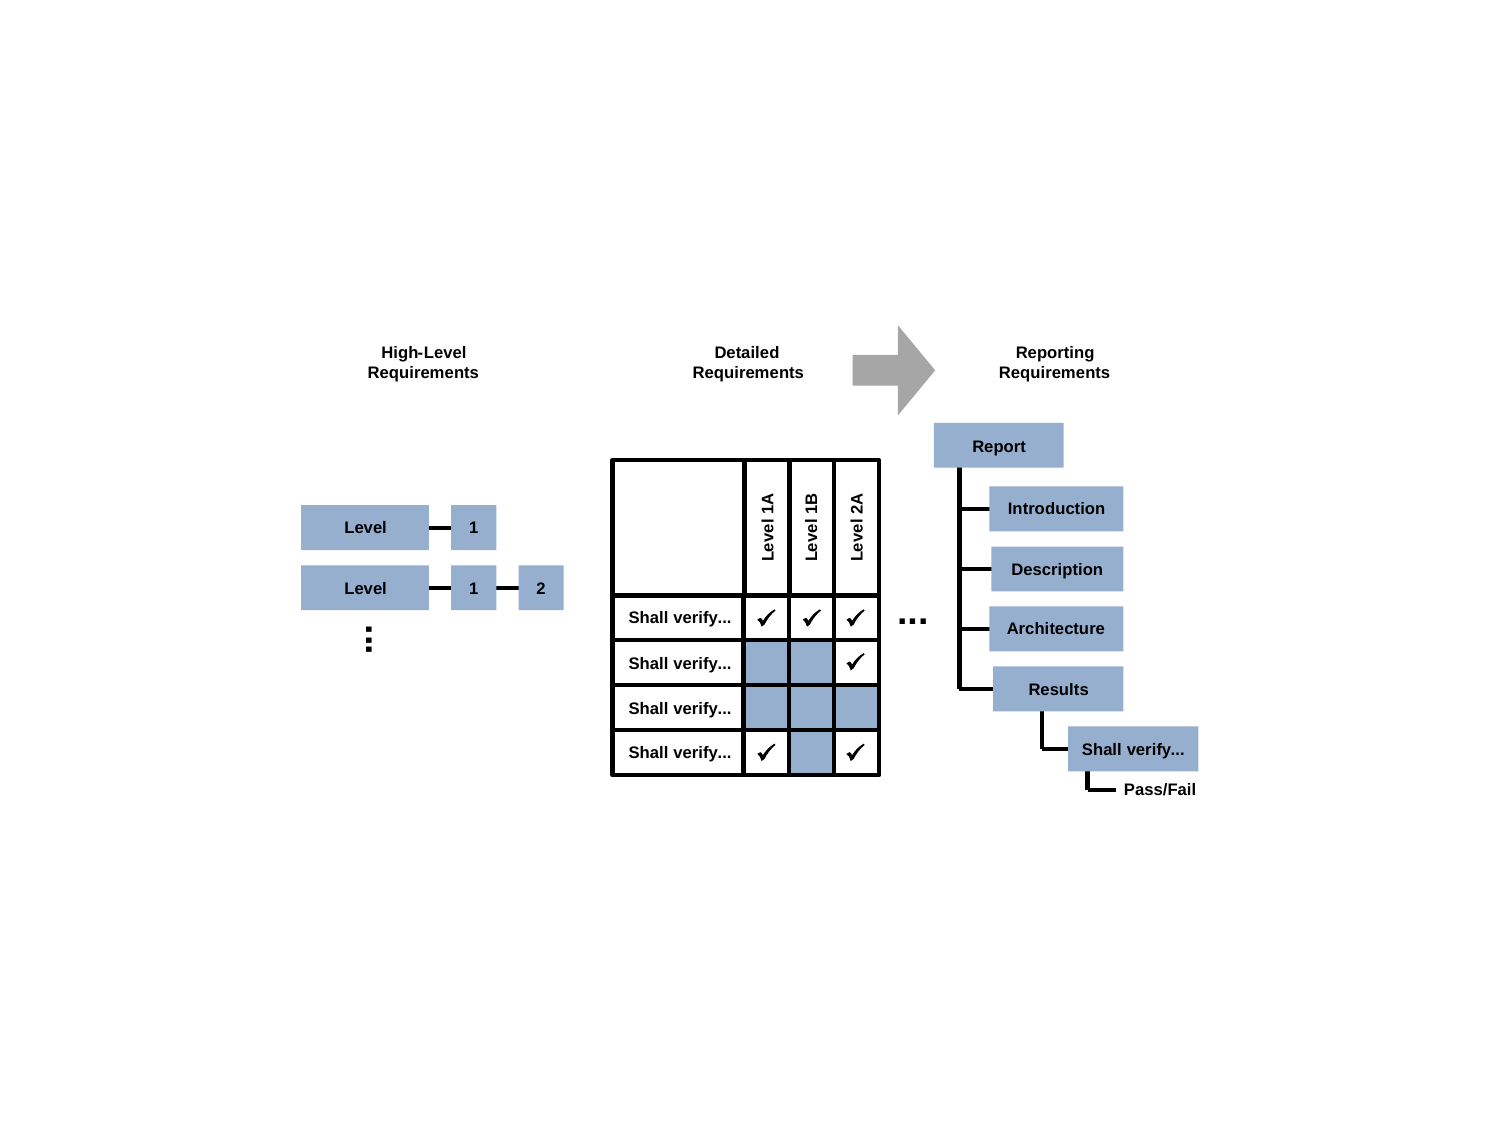

High
-
Level
Detailed
Reporting
Requirements
Requirements
Requirements
Report
A
B
A
Introduction
1
1
2
l
l
l
Level
1
e
e
e
v
v
v
e
e
e
L
L
L
Description
Level
1
2
...



.
Shall verify
...
.
Architecture
.

Shall verify
...
Results
Shall verify
...


Shall verify
...
Shall verify
...
Pass
/
Fail